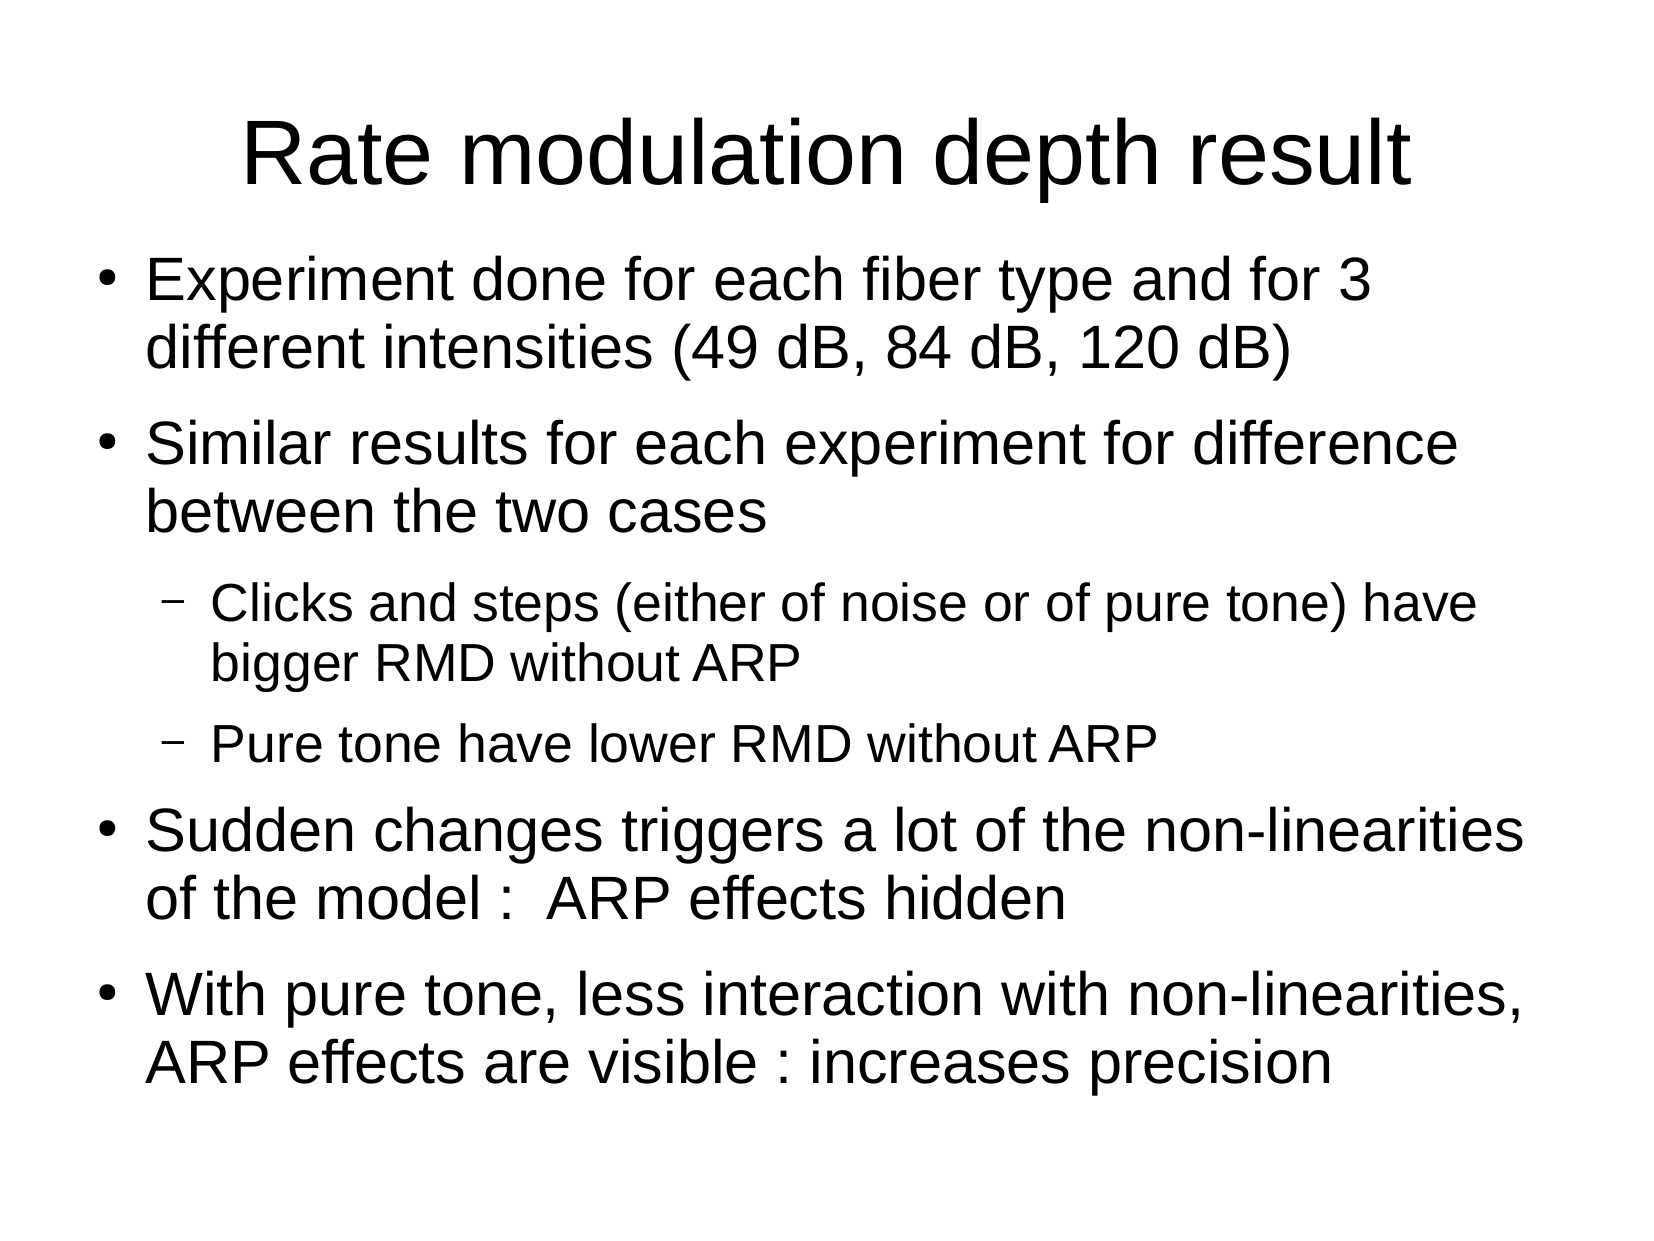

# Rate modulation depth result
Experiment done for each fiber type and for 3 different intensities (49 dB, 84 dB, 120 dB)
Similar results for each experiment for difference between the two cases
Clicks and steps (either of noise or of pure tone) have bigger RMD without ARP
Pure tone have lower RMD without ARP
Sudden changes triggers a lot of the non-linearities of the model : ARP effects hidden
With pure tone, less interaction with non-linearities, ARP effects are visible : increases precision